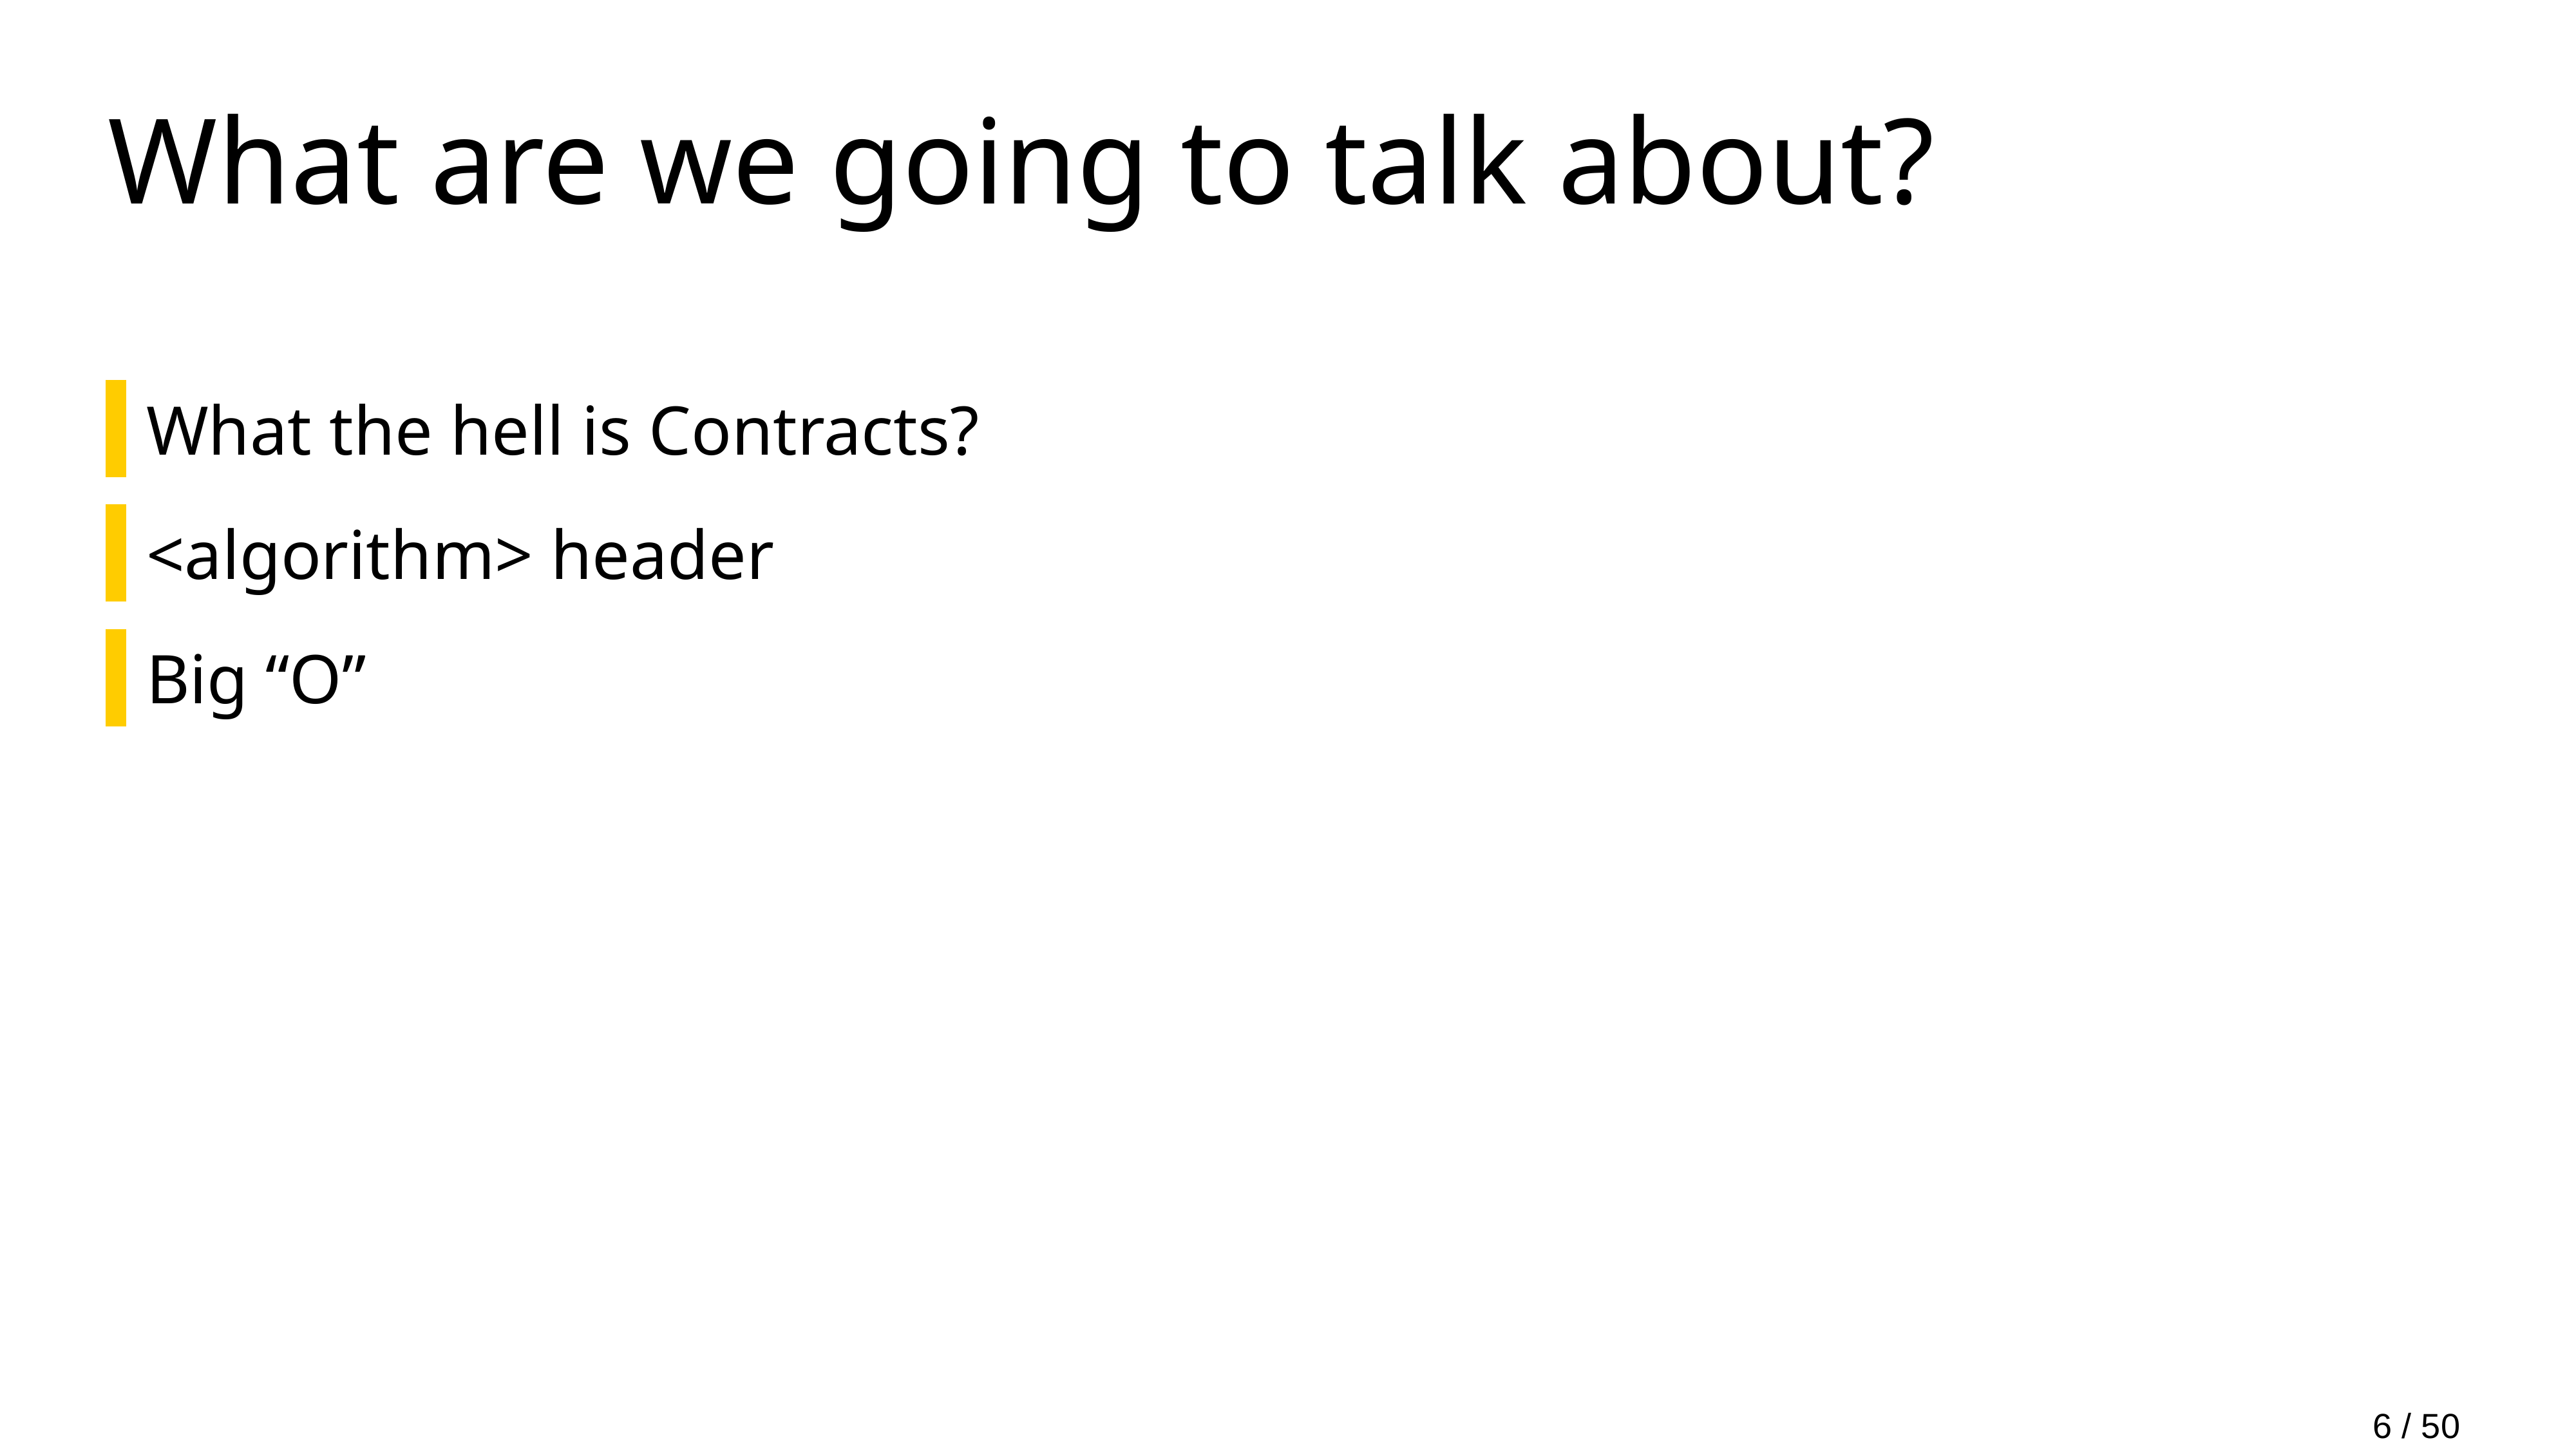

# What are we going to talk about?
 What the hell is Contracts?
 <algorithm> header
 Big “O”